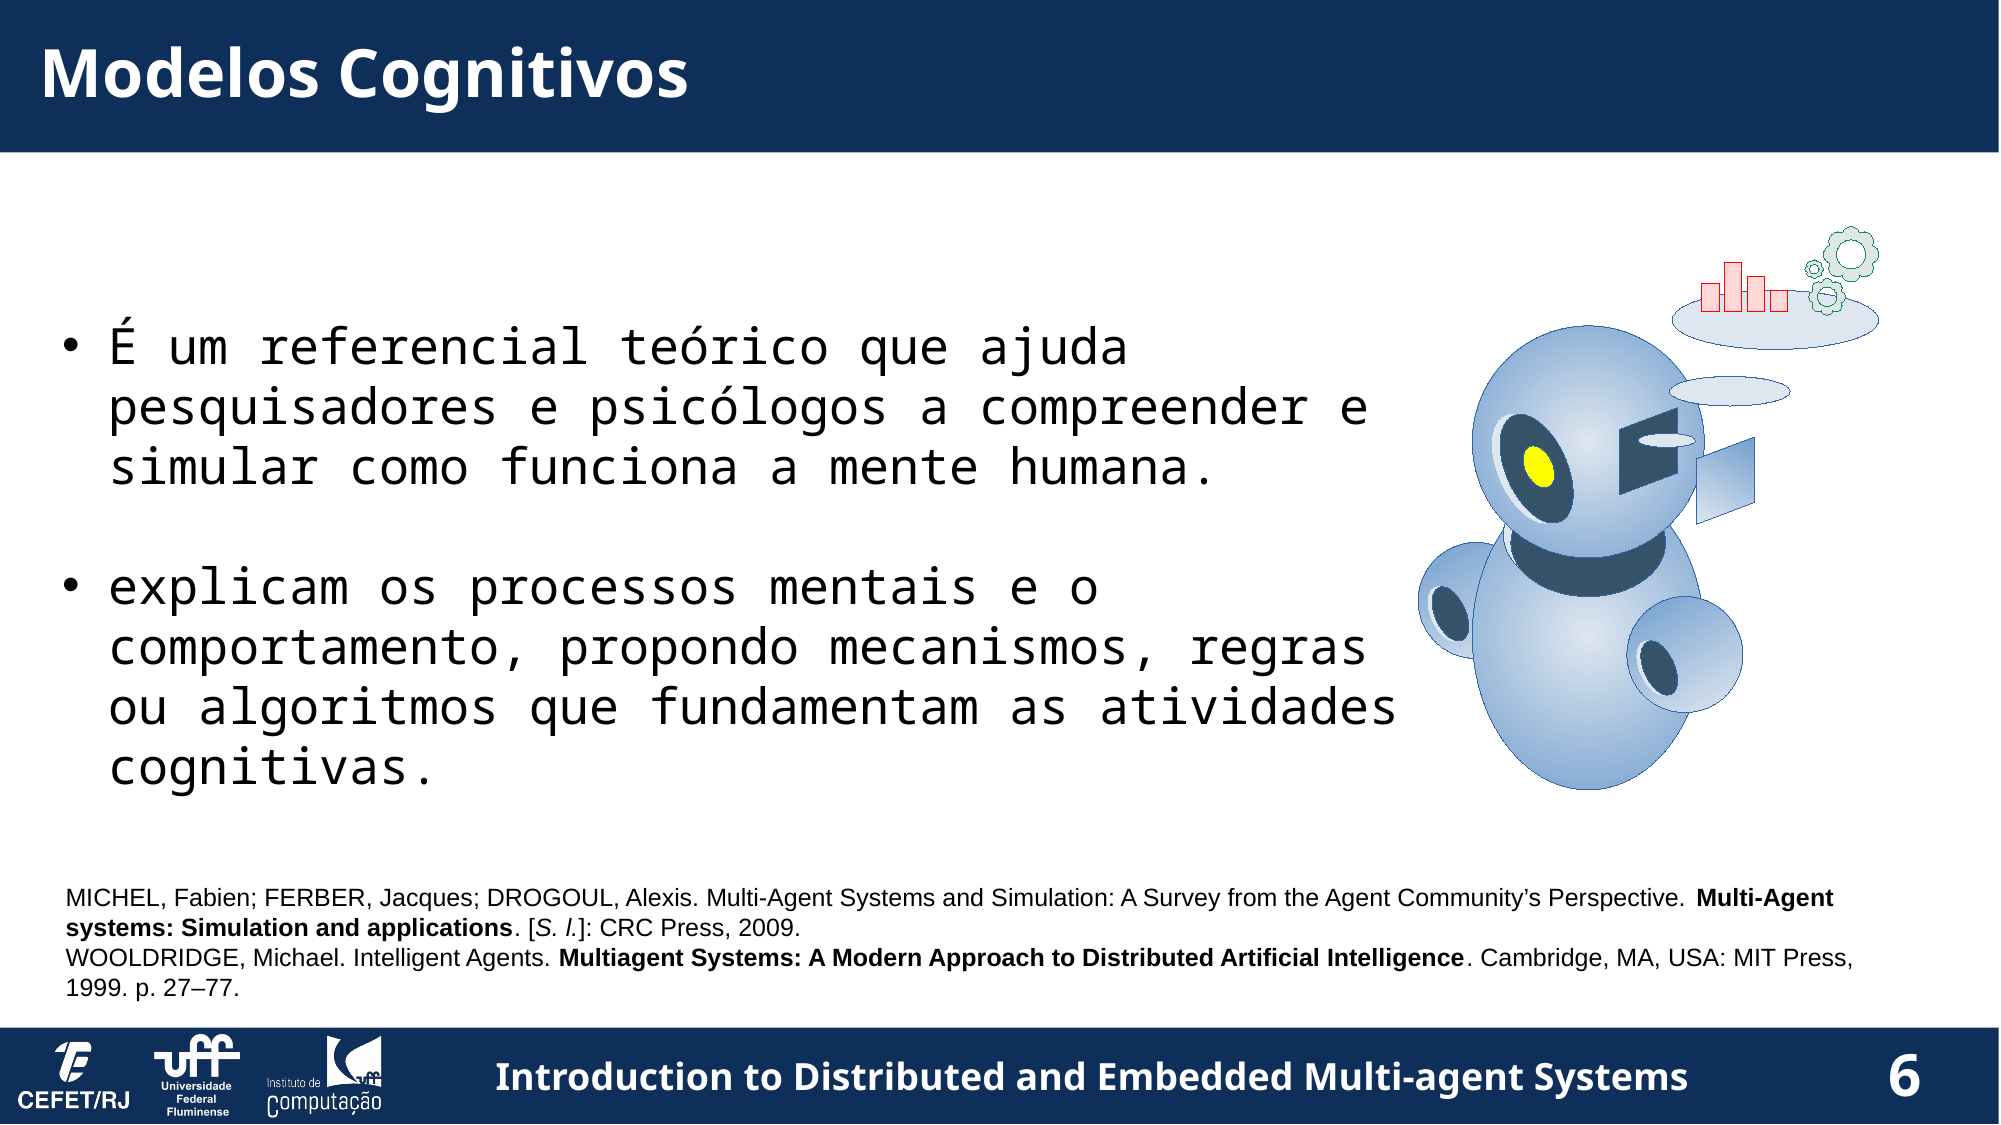

Modelos Cognitivos
É um referencial teórico que ajuda pesquisadores e psicólogos a compreender e simular como funciona a mente humana.
explicam os processos mentais e o comportamento, propondo mecanismos, regras ou algoritmos que fundamentam as atividades cognitivas.
MICHEL, Fabien; FERBER, Jacques; DROGOUL, Alexis. Multi-Agent Systems and Simulation: A Survey from the Agent Community’s Perspective. Multi-Agent systems: Simulation and applications. [S. l.]: CRC Press, 2009.
WOOLDRIDGE, Michael. Intelligent Agents. Multiagent Systems: A Modern Approach to Distributed Artificial Intelligence. Cambridge, MA, USA: MIT Press, 1999. p. 27–77.